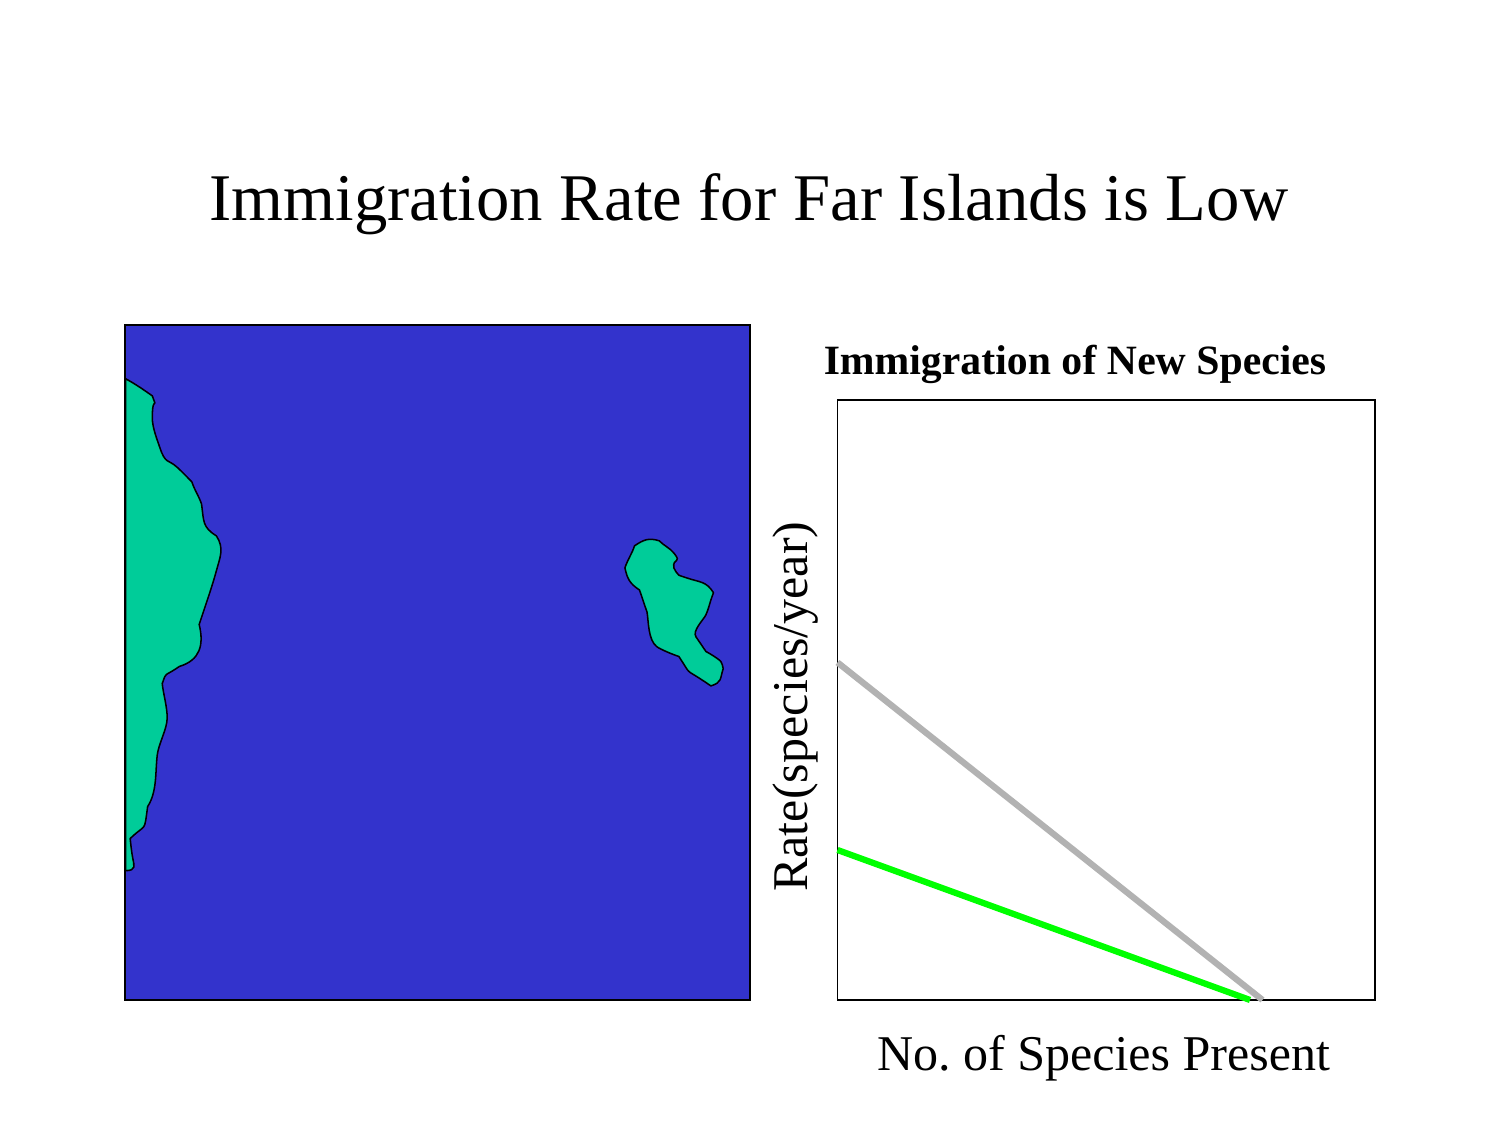

# Immigration Rate for Far Islands is Low
Immigration of New Species
Rate(species/year)
No. of Species Present